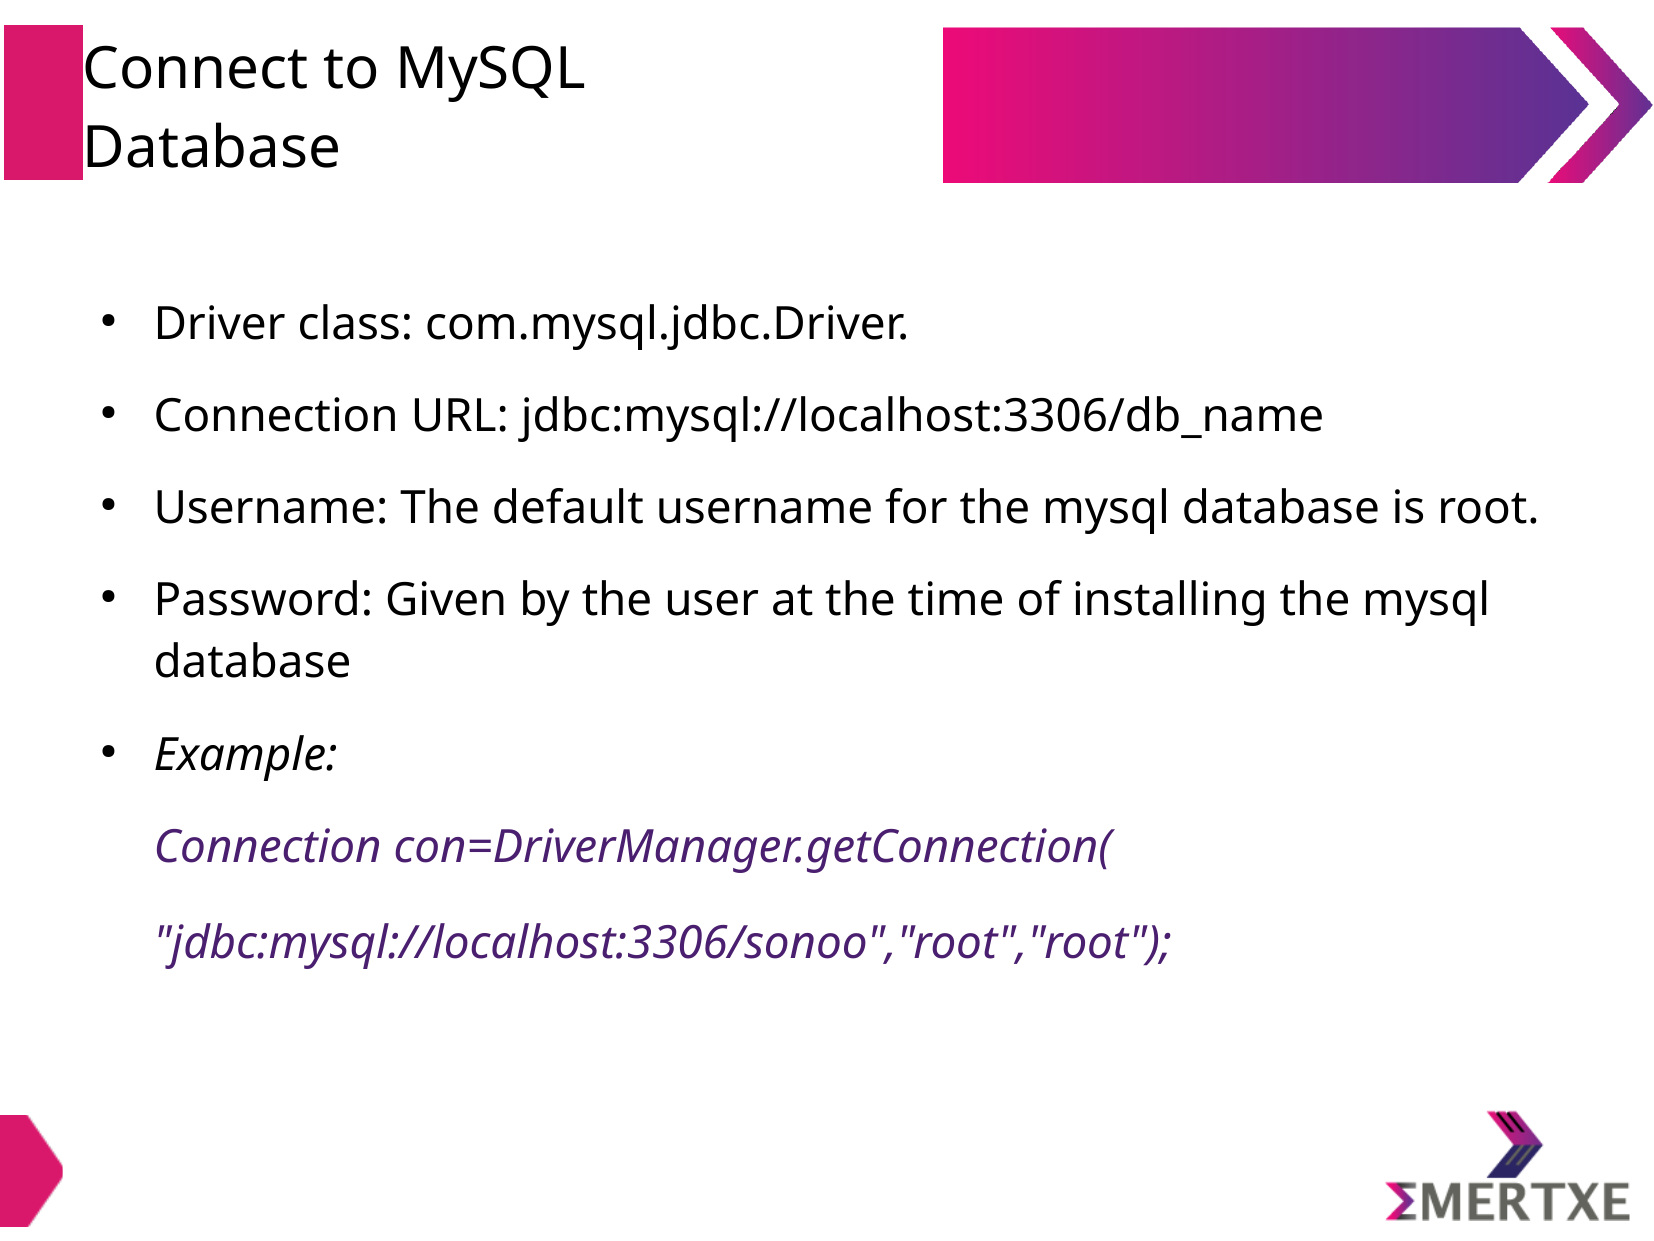

# Connect to MySQL Database
Driver class: com.mysql.jdbc.Driver.
Connection URL: jdbc:mysql://localhost:3306/db_name
Username: The default username for the mysql database is root.
Password: Given by the user at the time of installing the mysql database
Example:
Connection con=DriverManager.getConnection(
"jdbc:mysql://localhost:3306/sonoo","root","root");